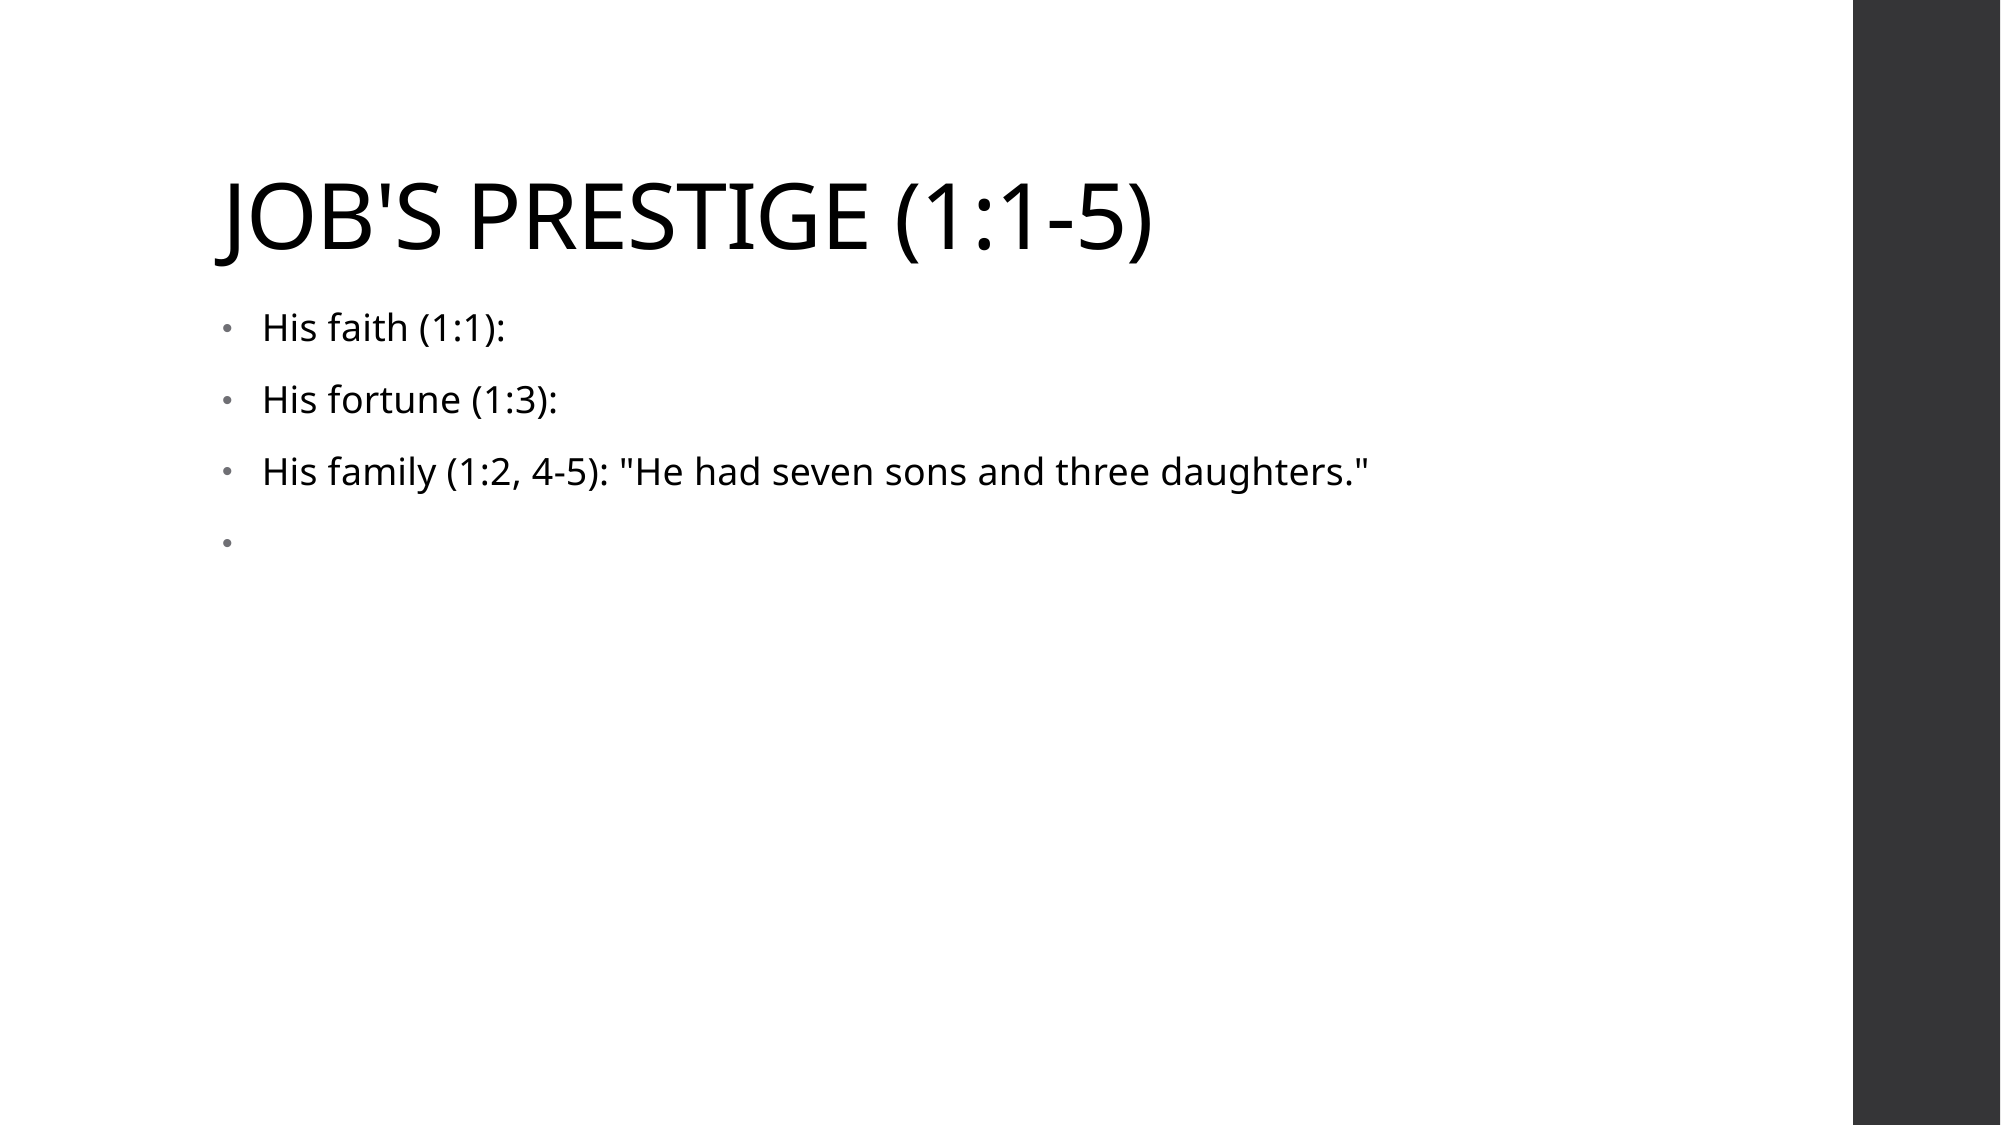

# JOB'S PRESTIGE (1:1-5)
 His faith (1:1):
 His fortune (1:3):
 His family (1:2, 4-5): "He had seven sons and three daughters."